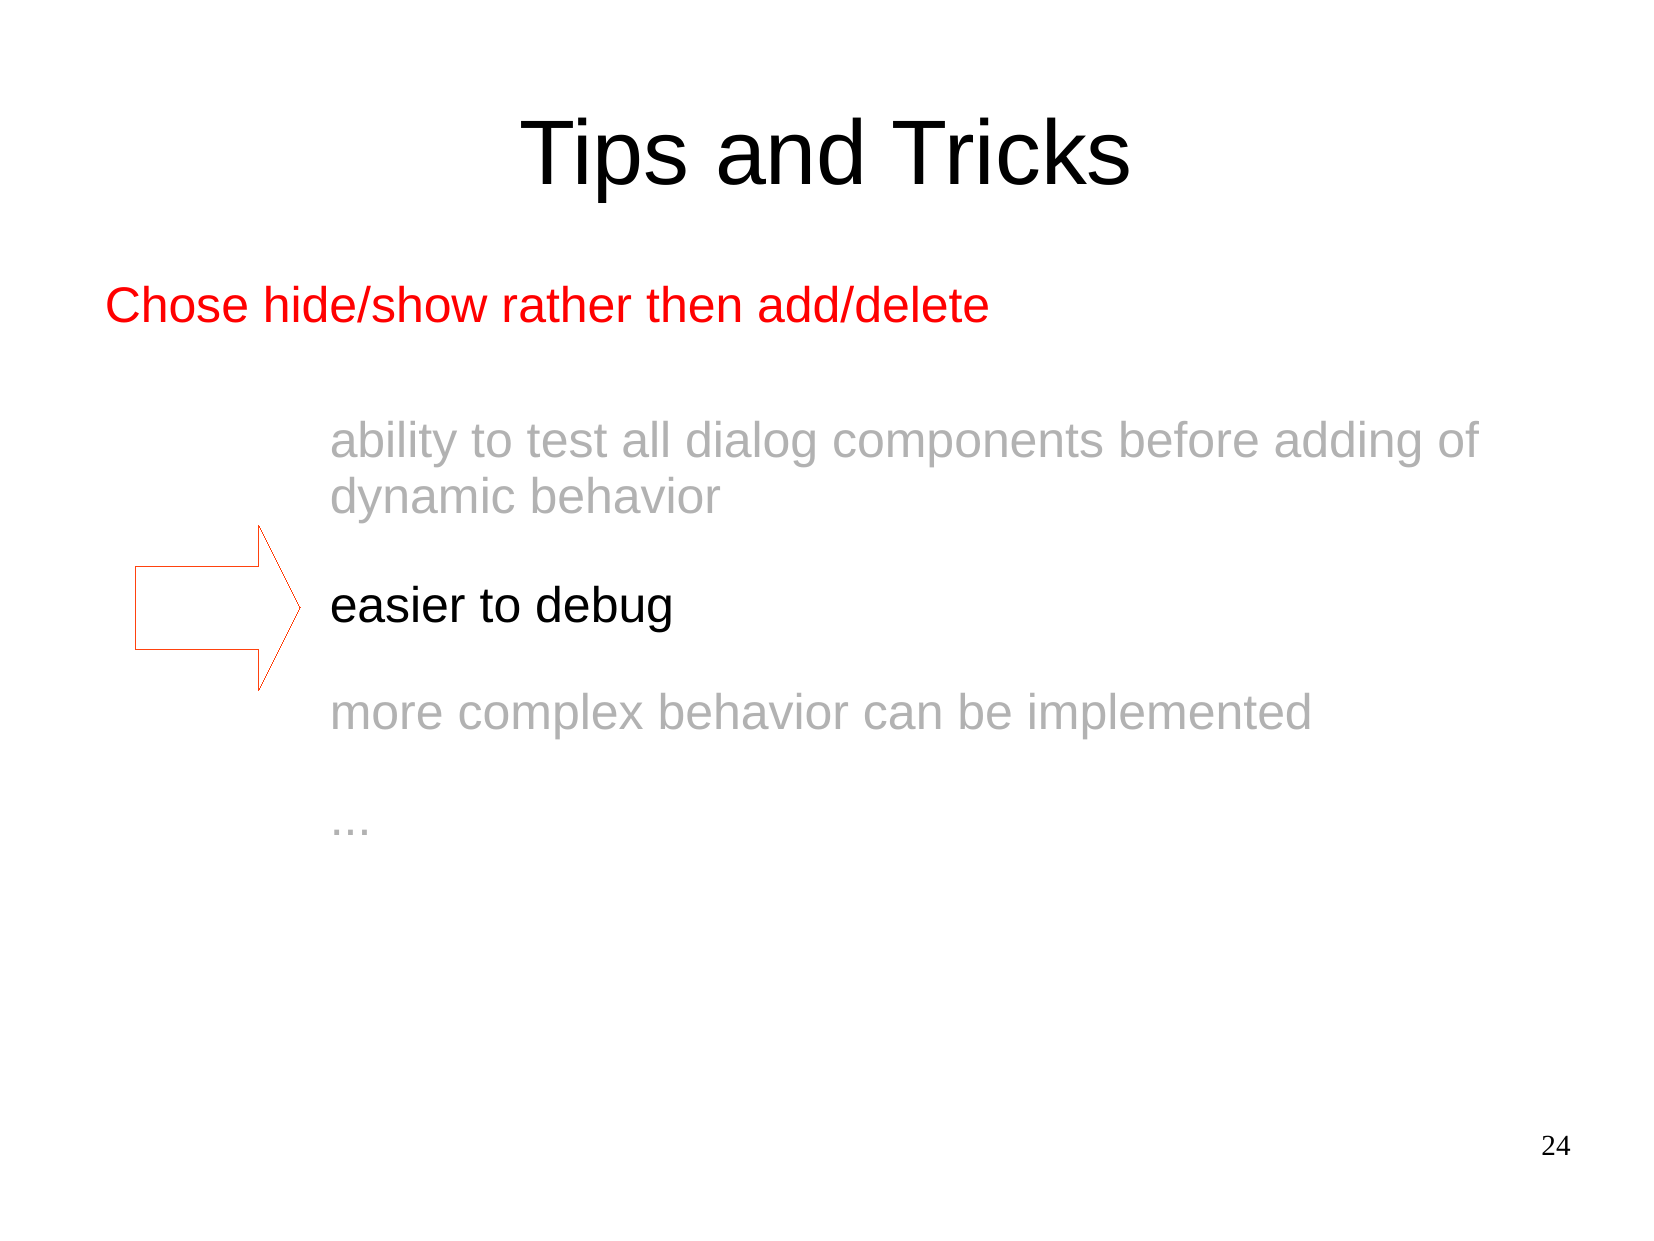

# Tips and Tricks
Chose hide/show rather then add/delete
ability to test all dialog components before adding of
dynamic behavior
easier to debug
more complex behavior can be implemented
...
24